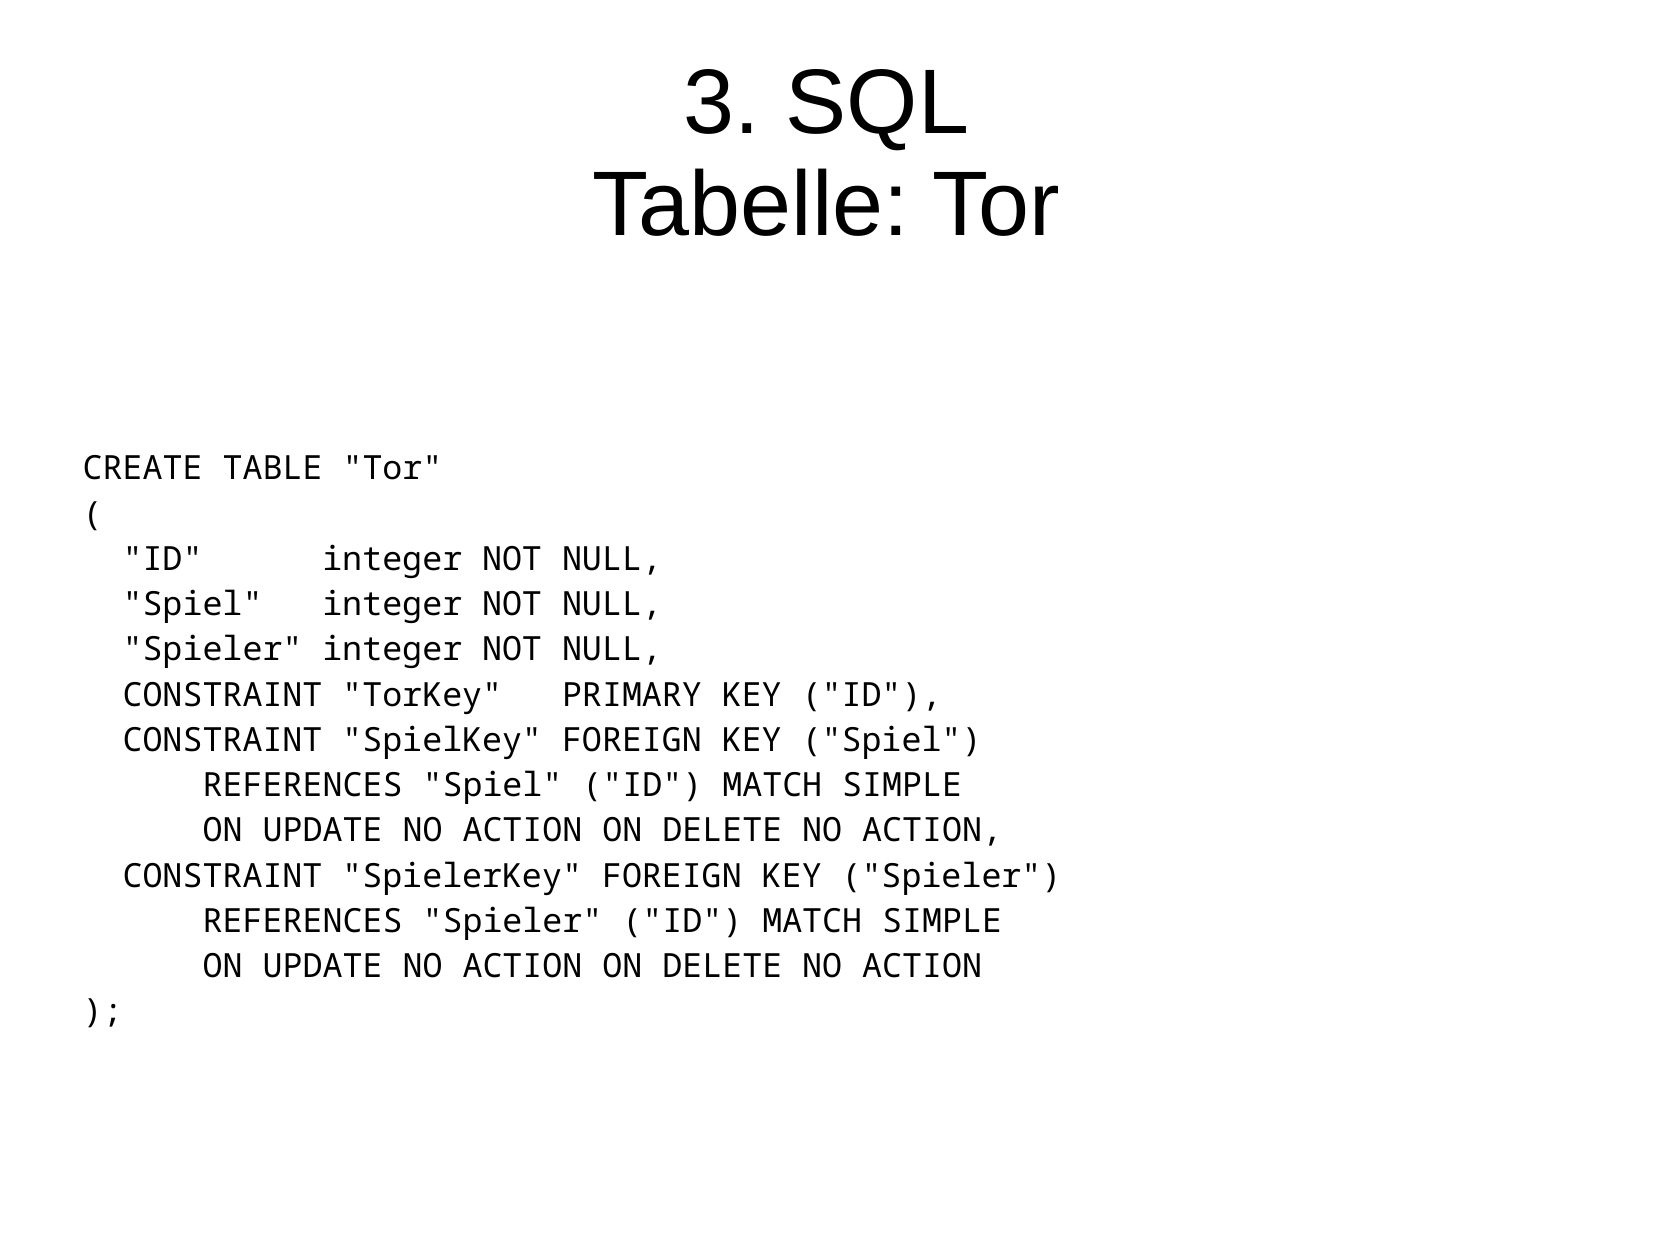

# 3. SQL Tabelle: Tor
CREATE TABLE "Tor"
(
 "ID" integer NOT NULL,
 "Spiel" integer NOT NULL,
 "Spieler" integer NOT NULL,
 CONSTRAINT "TorKey" PRIMARY KEY ("ID"),
 CONSTRAINT "SpielKey" FOREIGN KEY ("Spiel")
 REFERENCES "Spiel" ("ID") MATCH SIMPLE
 ON UPDATE NO ACTION ON DELETE NO ACTION,
 CONSTRAINT "SpielerKey" FOREIGN KEY ("Spieler")
 REFERENCES "Spieler" ("ID") MATCH SIMPLE
 ON UPDATE NO ACTION ON DELETE NO ACTION
);